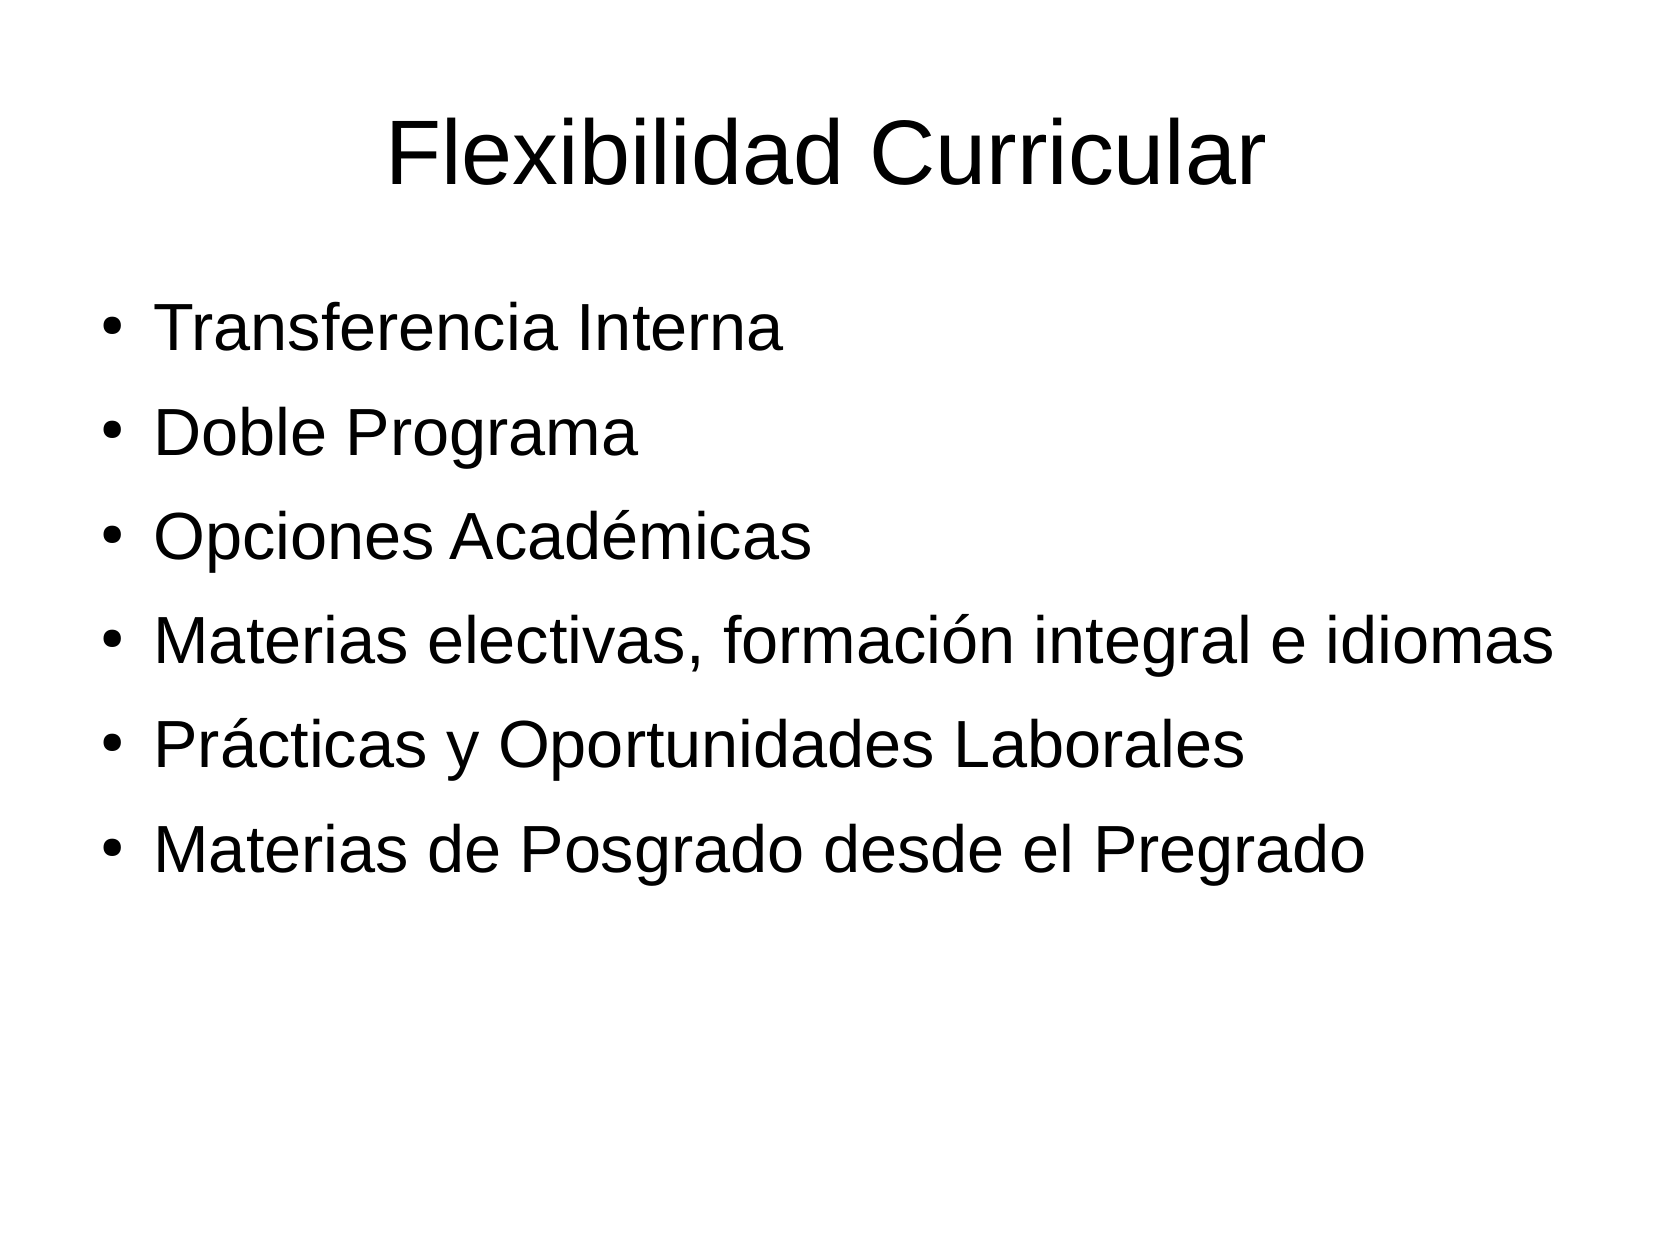

# Flexibilidad Curricular
Transferencia Interna
Doble Programa
Opciones Académicas
Materias electivas, formación integral e idiomas
Prácticas y Oportunidades Laborales
Materias de Posgrado desde el Pregrado